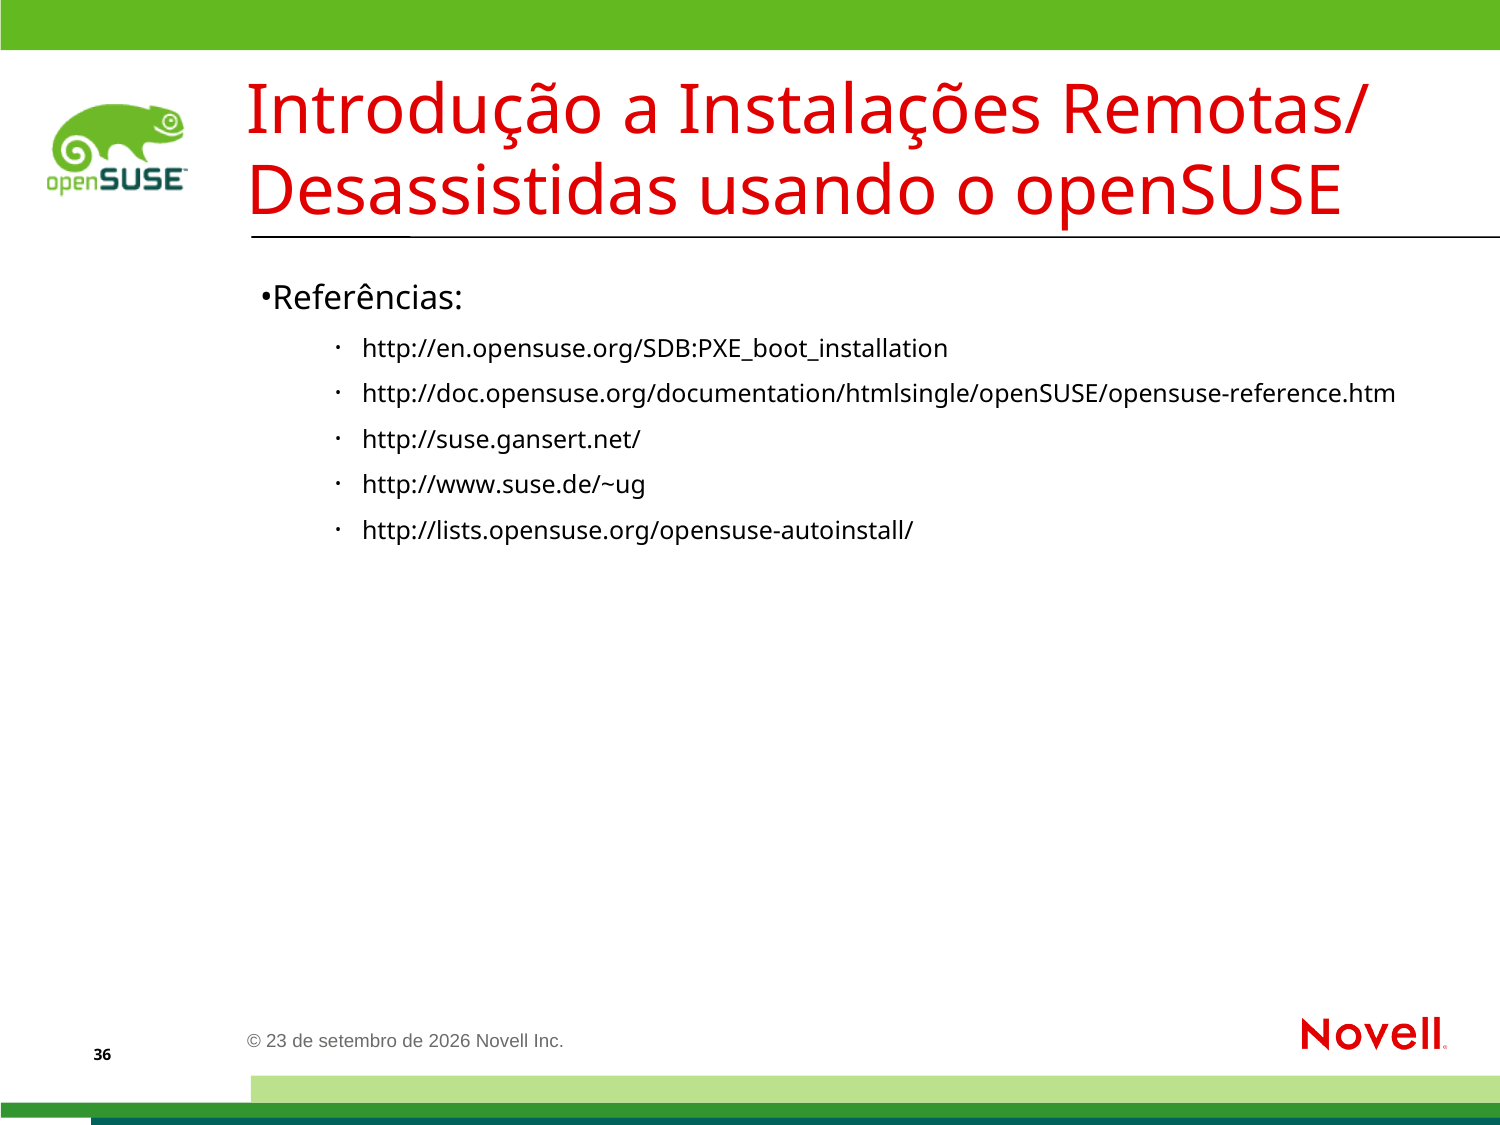

Introdução a Instalações Remotas/ Desassistidas usando o openSUSE
# Referências:
http://en.opensuse.org/SDB:PXE_boot_installation
http://doc.opensuse.org/documentation/htmlsingle/openSUSE/opensuse-reference.htm
http://suse.gansert.net/
http://www.suse.de/~ug
http://lists.opensuse.org/opensuse-autoinstall/